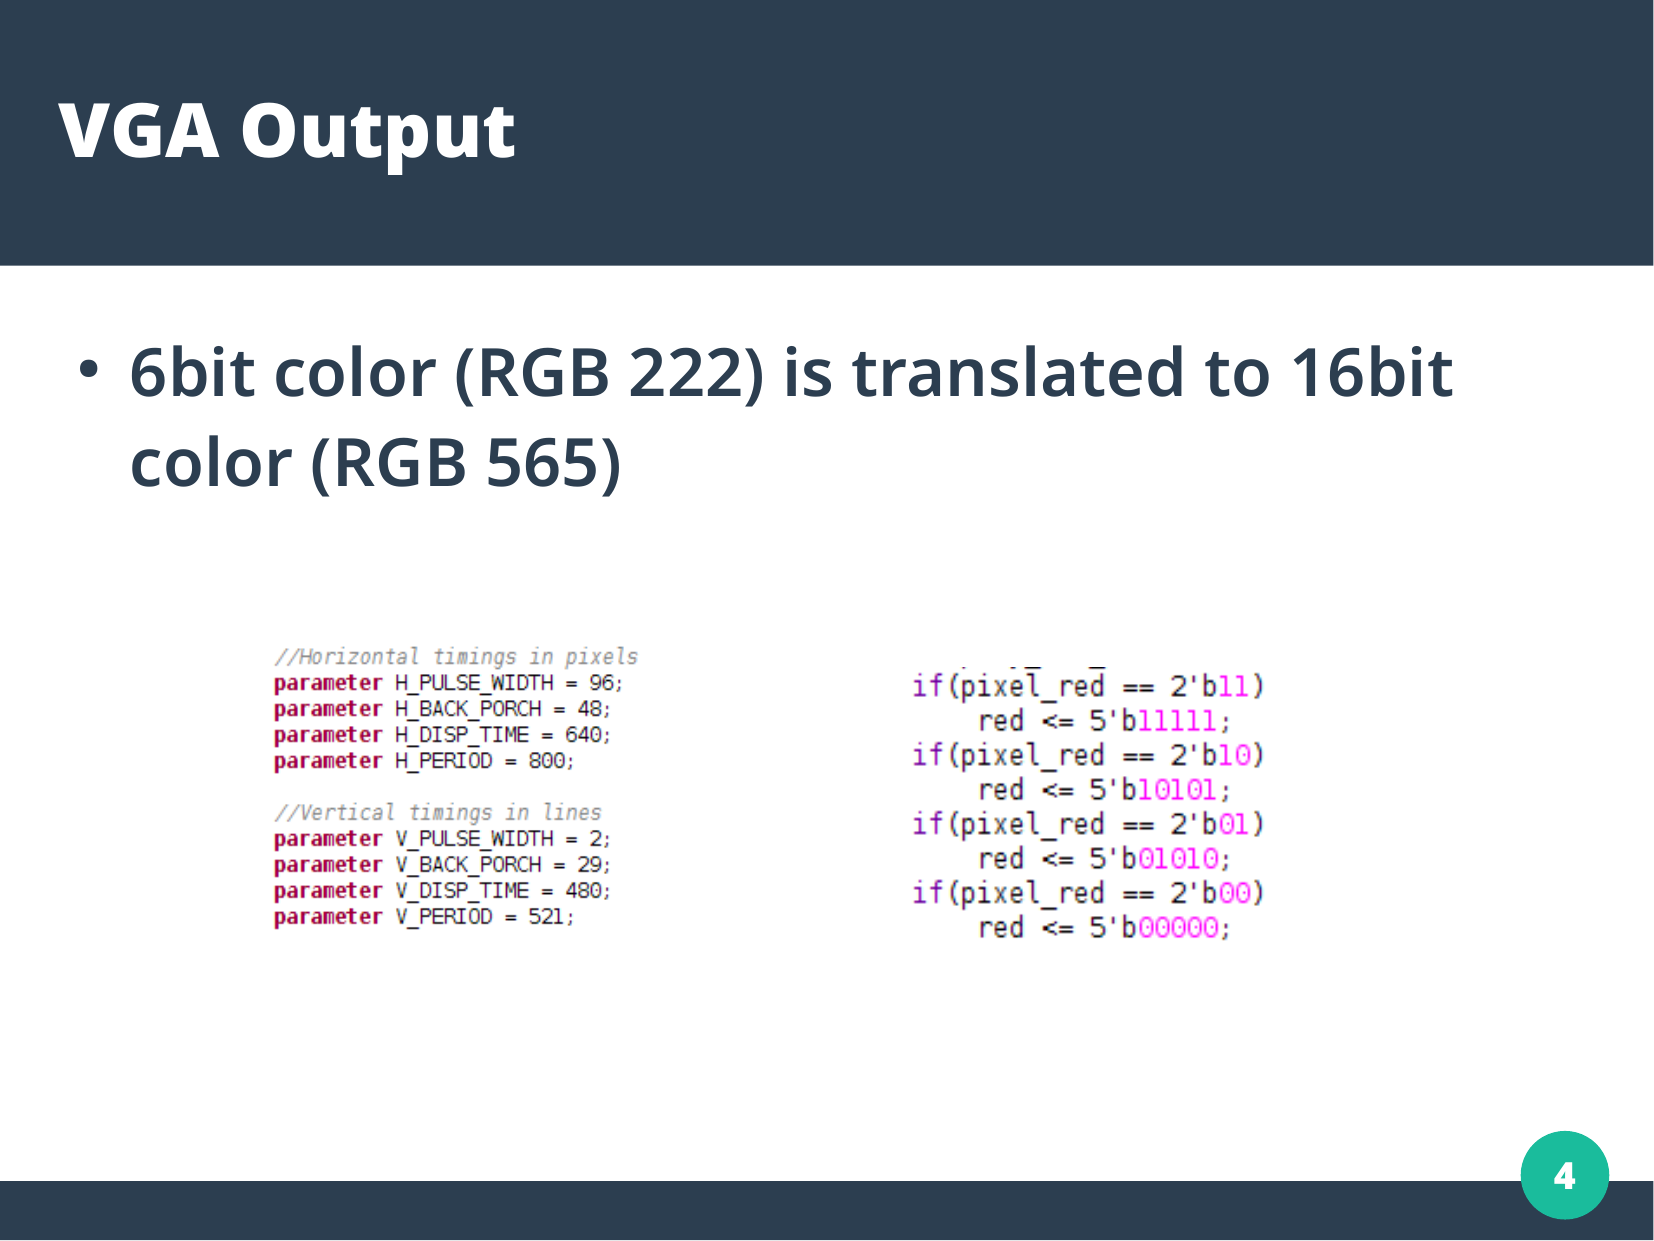

# VGA Output
6bit color (RGB 222) is translated to 16bit color (RGB 565)
4